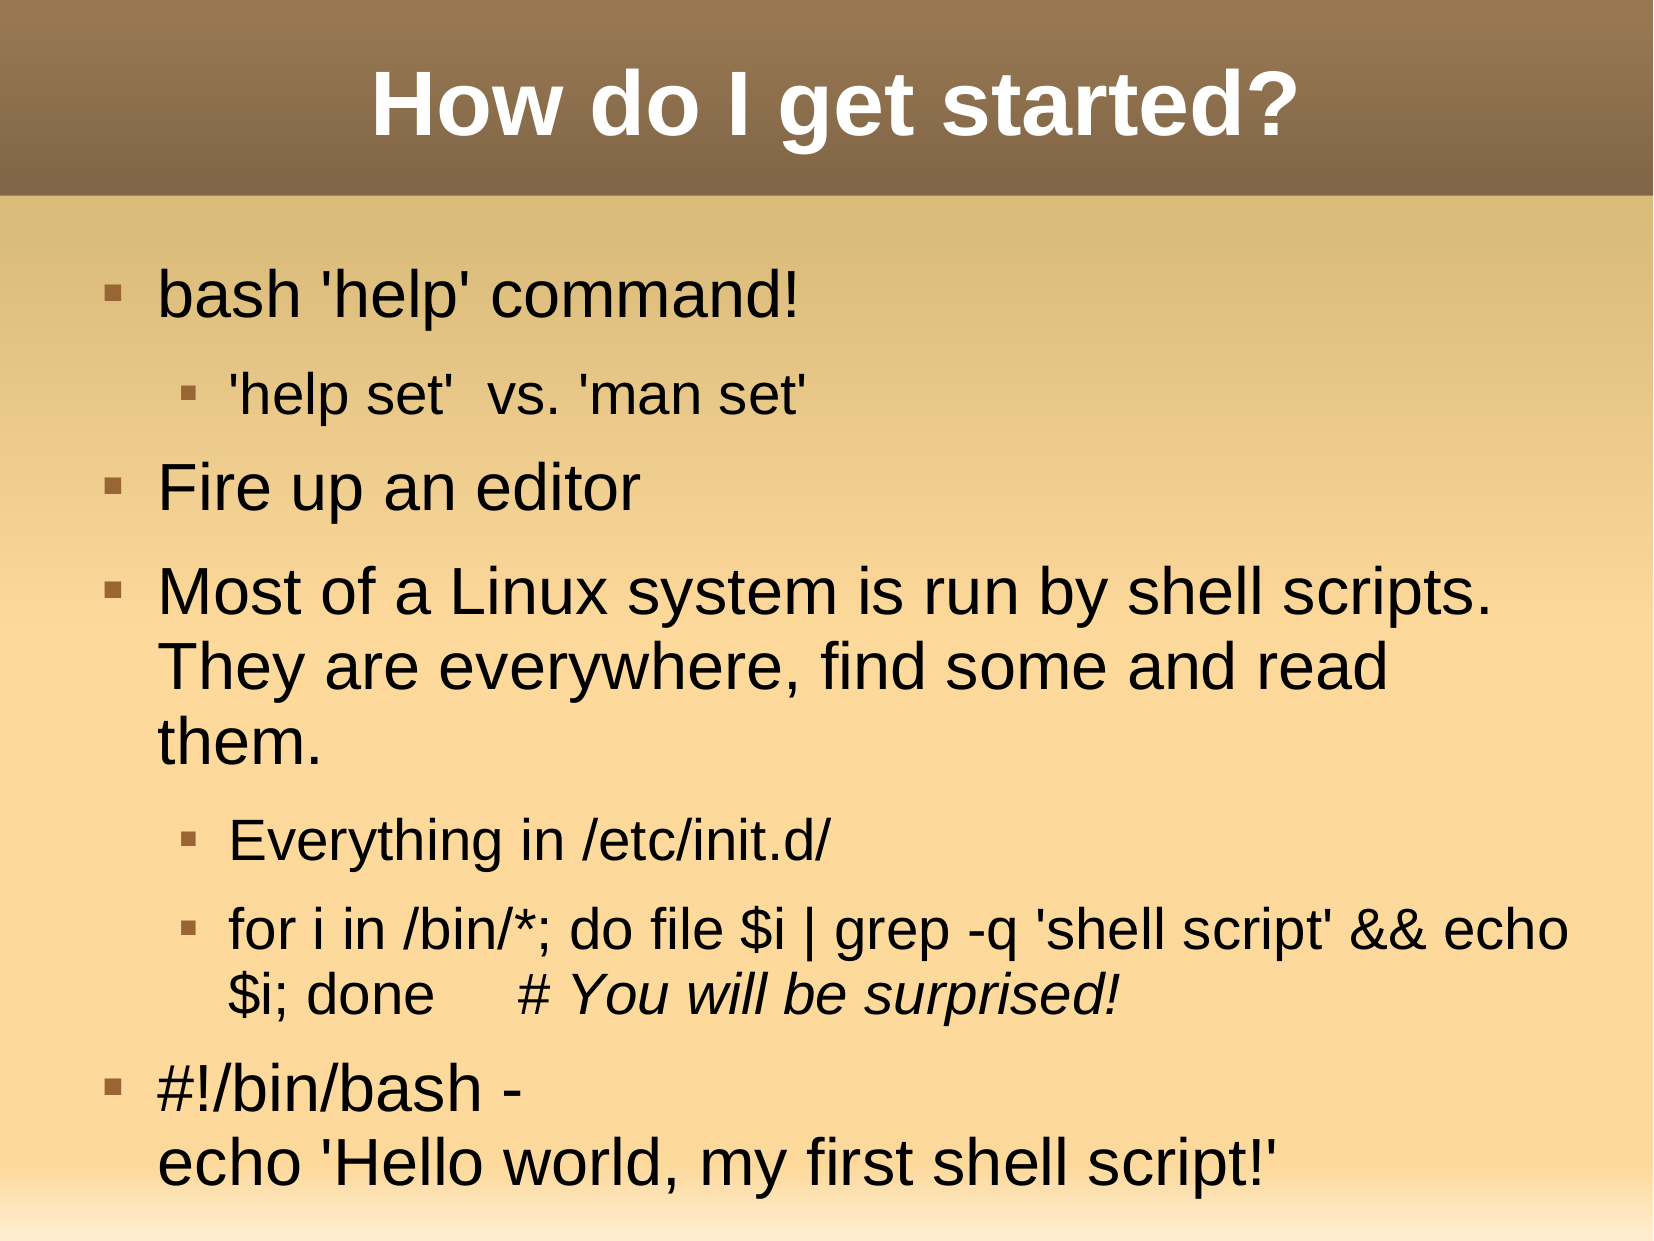

# How do I get started?
bash 'help' command!
'help set' vs. 'man set'
Fire up an editor
Most of a Linux system is run by shell scripts. They are everywhere, find some and read them.
Everything in /etc/init.d/
for i in /bin/*; do file $i | grep -q 'shell script' && echo $i; done # You will be surprised!
#!/bin/bash -
echo 'Hello world, my first shell script!'